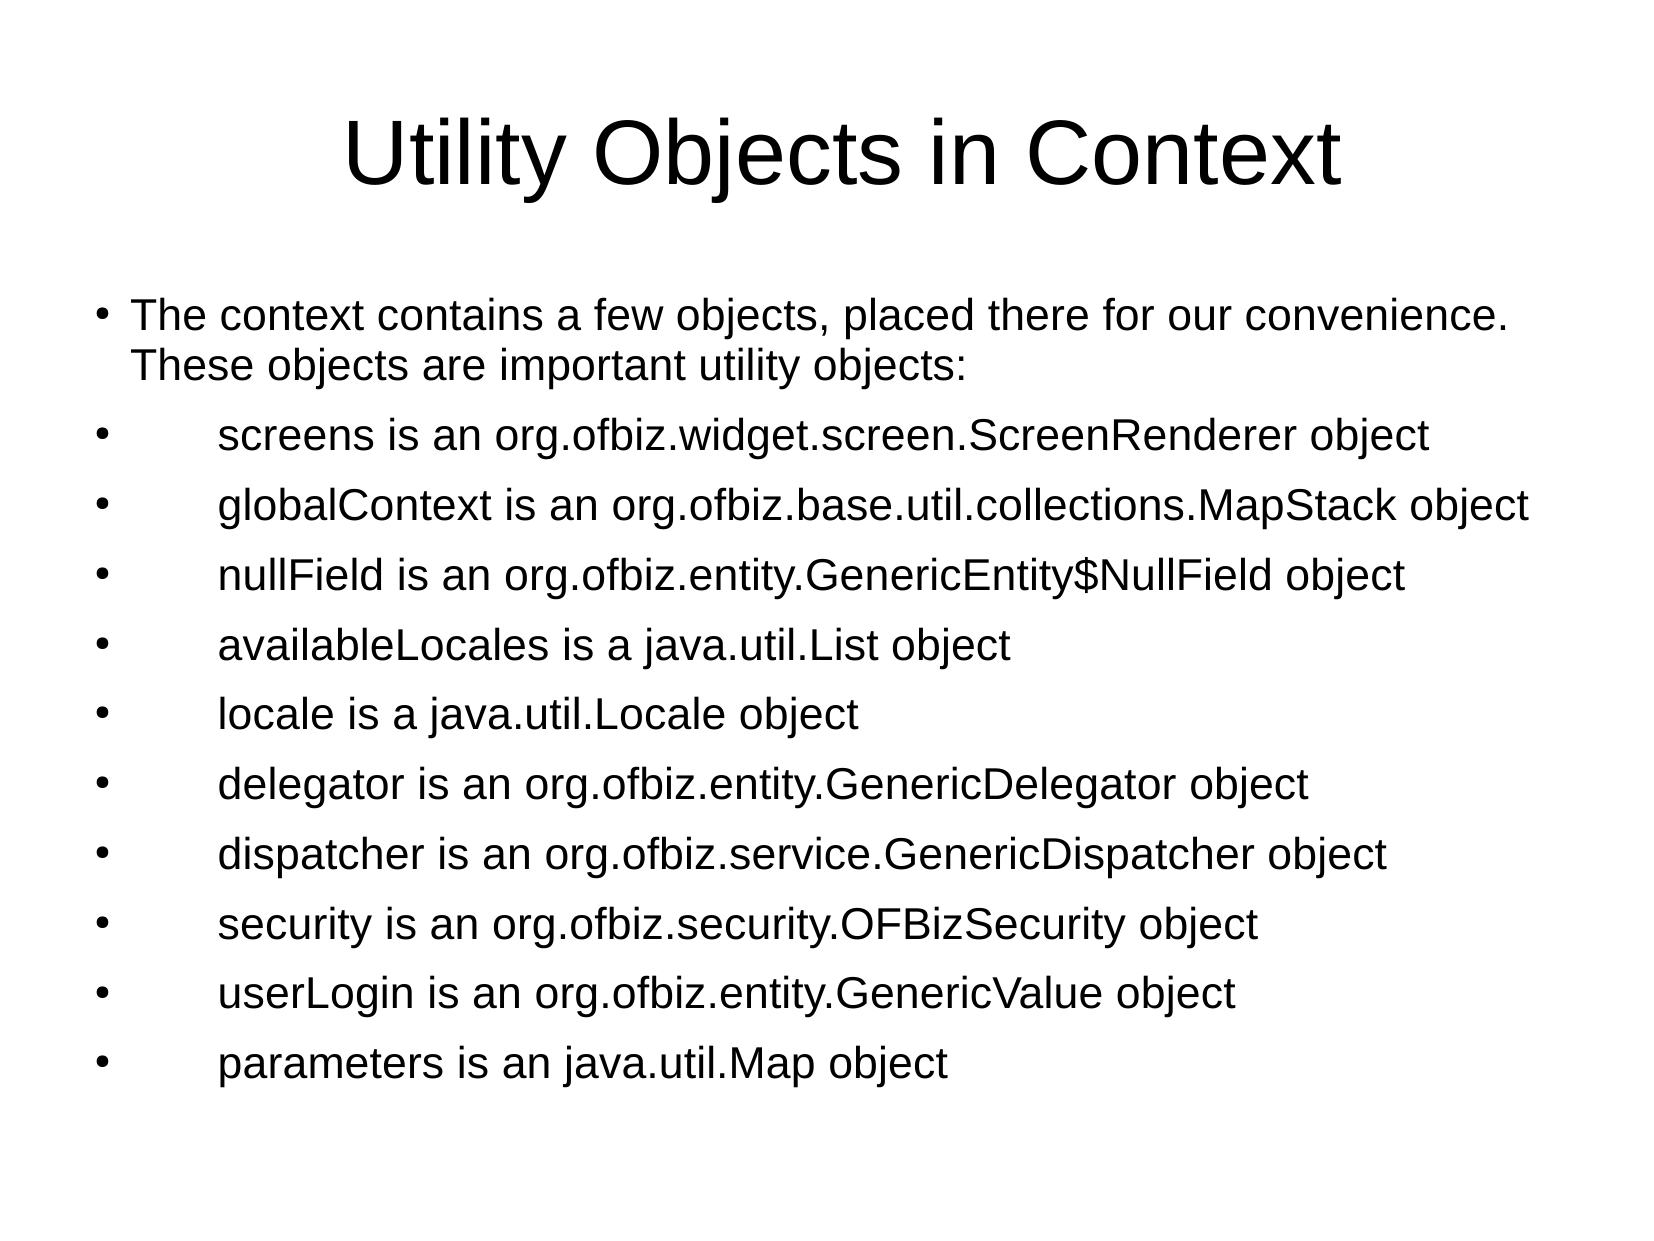

# Utility Objects in Context
The context contains a few objects, placed there for our convenience. These objects are important utility objects:
 screens is an org.ofbiz.widget.screen.ScreenRenderer object
 globalContext is an org.ofbiz.base.util.collections.MapStack object
 nullField is an org.ofbiz.entity.GenericEntity$NullField object
 availableLocales is a java.util.List object
 locale is a java.util.Locale object
 delegator is an org.ofbiz.entity.GenericDelegator object
 dispatcher is an org.ofbiz.service.GenericDispatcher object
 security is an org.ofbiz.security.OFBizSecurity object
 userLogin is an org.ofbiz.entity.GenericValue object
 parameters is an java.util.Map object